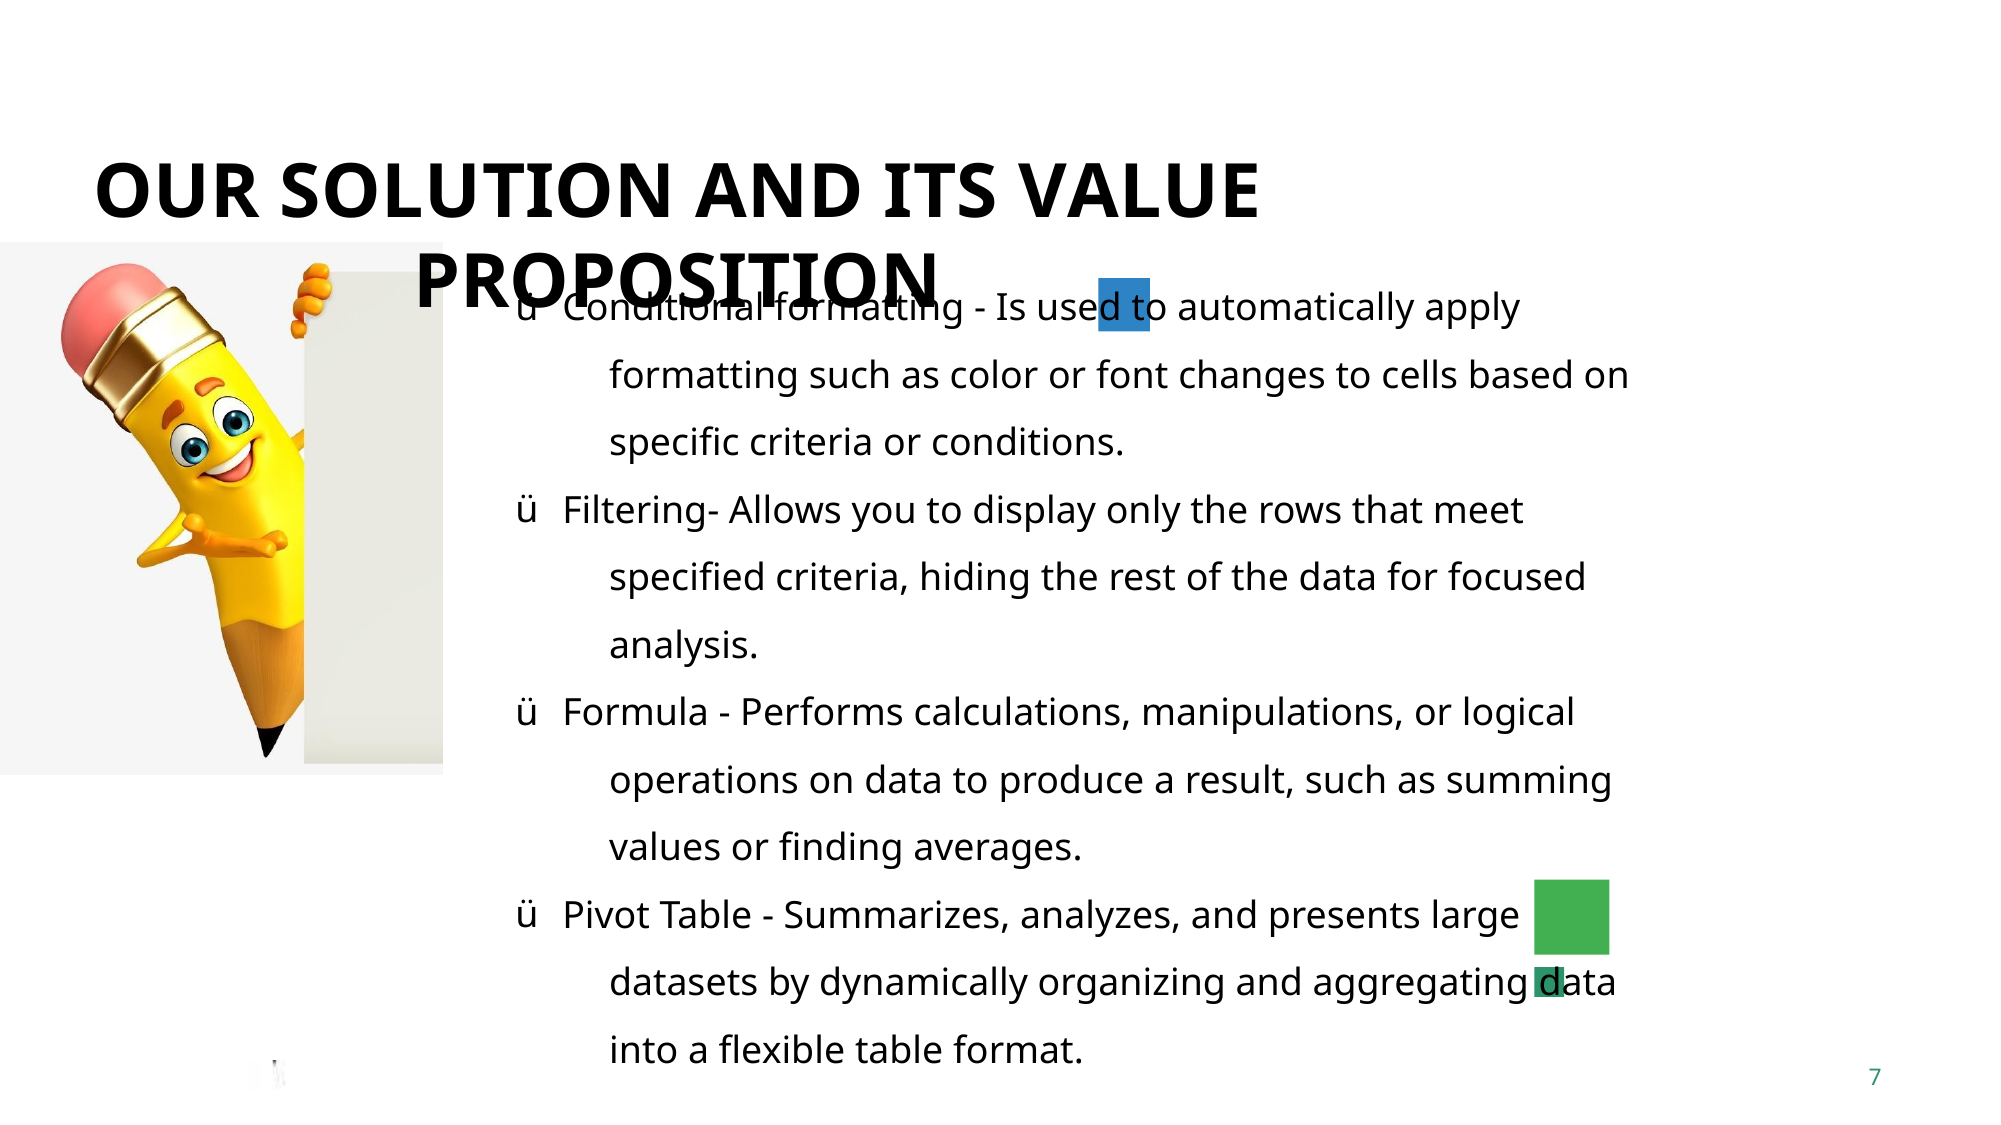

# OUR SOLUTION AND ITS VALUE PROPOSITION
Conditional formatting - Is used to automatically apply formatting such as color or font changes to cells based on specific criteria or conditions.
Filtering- Allows you to display only the rows that meet specified criteria, hiding the rest of the data for focused analysis.
Formula - Performs calculations, manipulations, or logical operations on data to produce a result, such as summing values or finding averages.
Pivot Table - Summarizes, analyzes, and presents large datasets by dynamically organizing and aggregating data into a flexible table format.